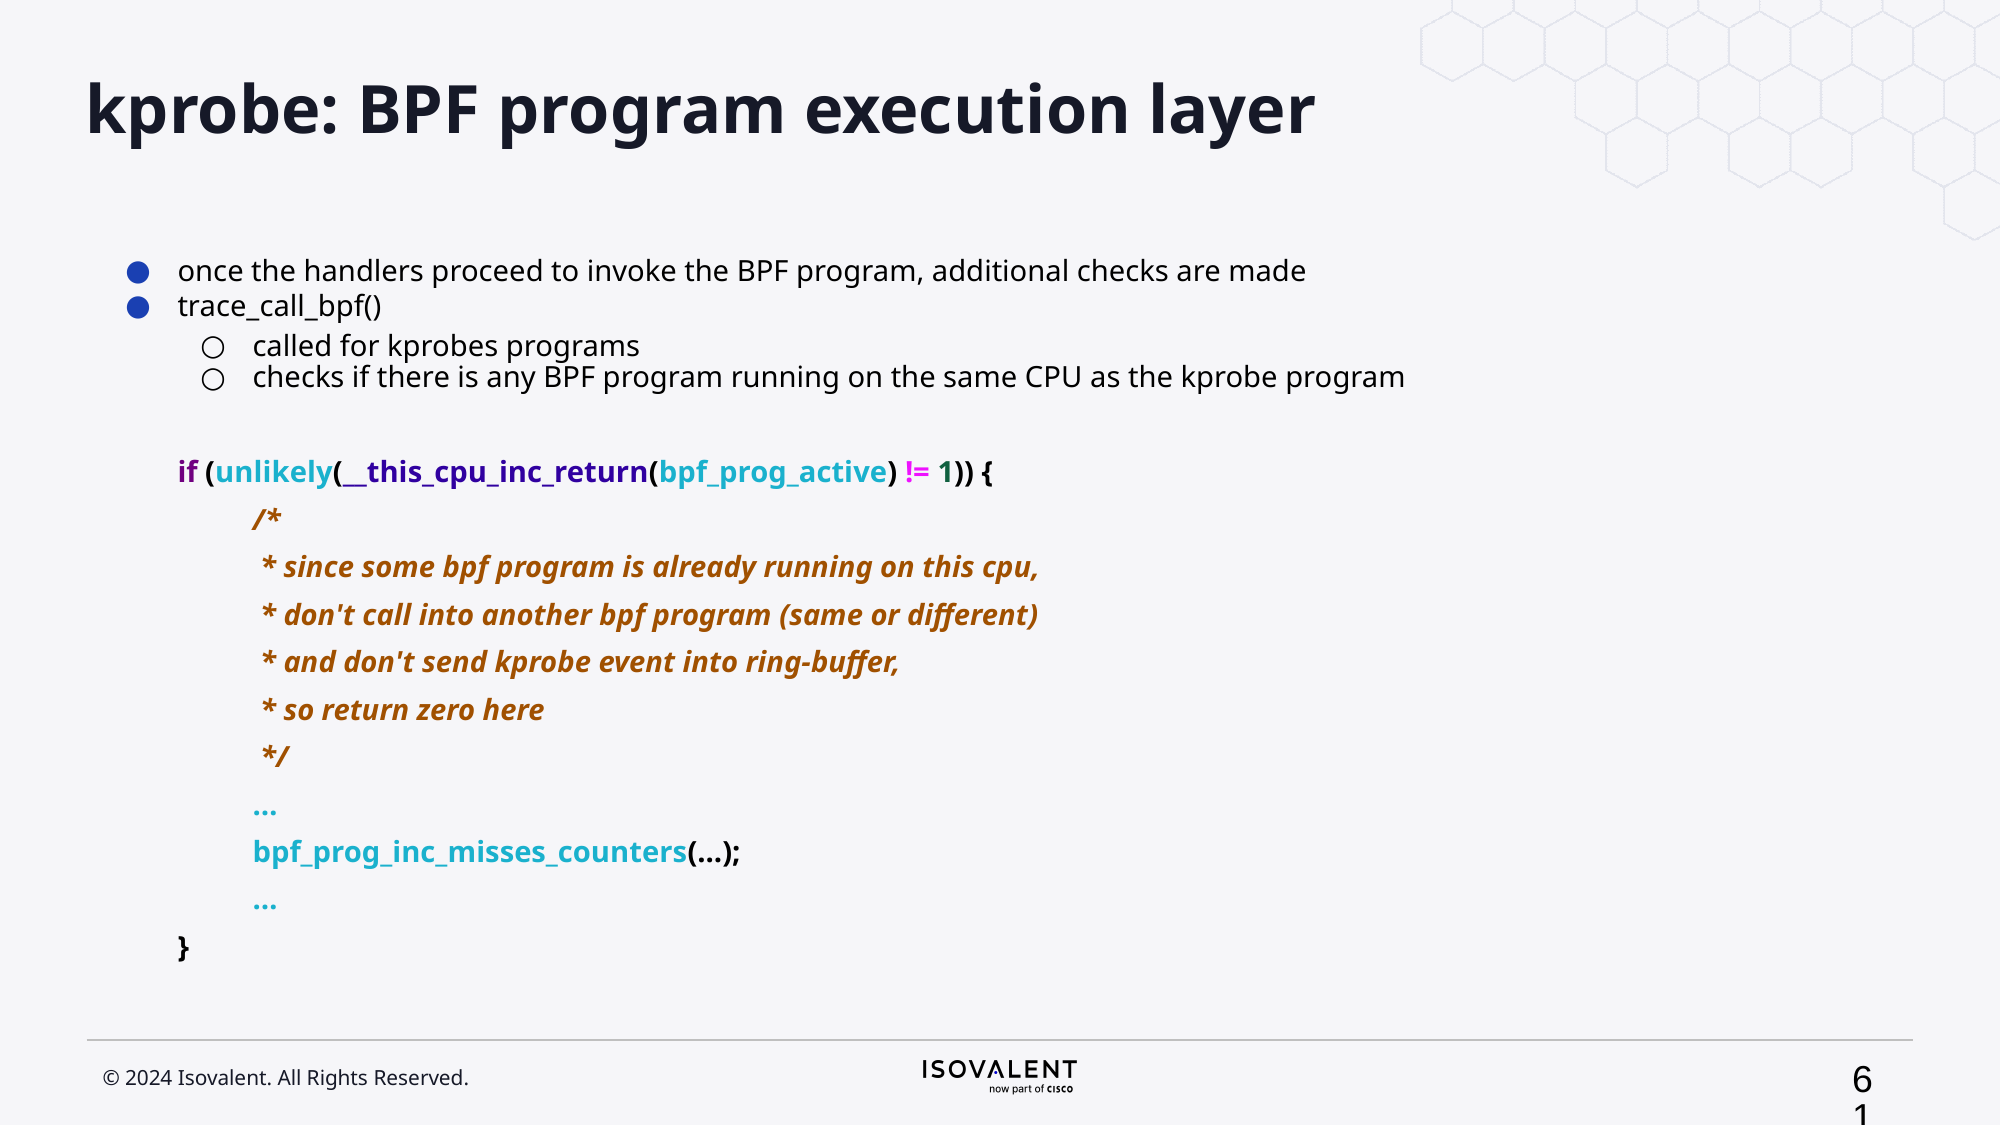

# kprobe: BPF program execution layer
once the handlers proceed to invoke the BPF program, additional checks are made
trace_call_bpf()
called for kprobes programs
checks if there is any BPF program running on the same CPU as the kprobe program
if (unlikely(__this_cpu_inc_return(bpf_prog_active) != 1)) {
		/*
		 * since some bpf program is already running on this cpu,
		 * don't call into another bpf program (same or different)
		 * and don't send kprobe event into ring-buffer,
		 * so return zero here
		 */
		…
		bpf_prog_inc_misses_counters(...);
		…
	}